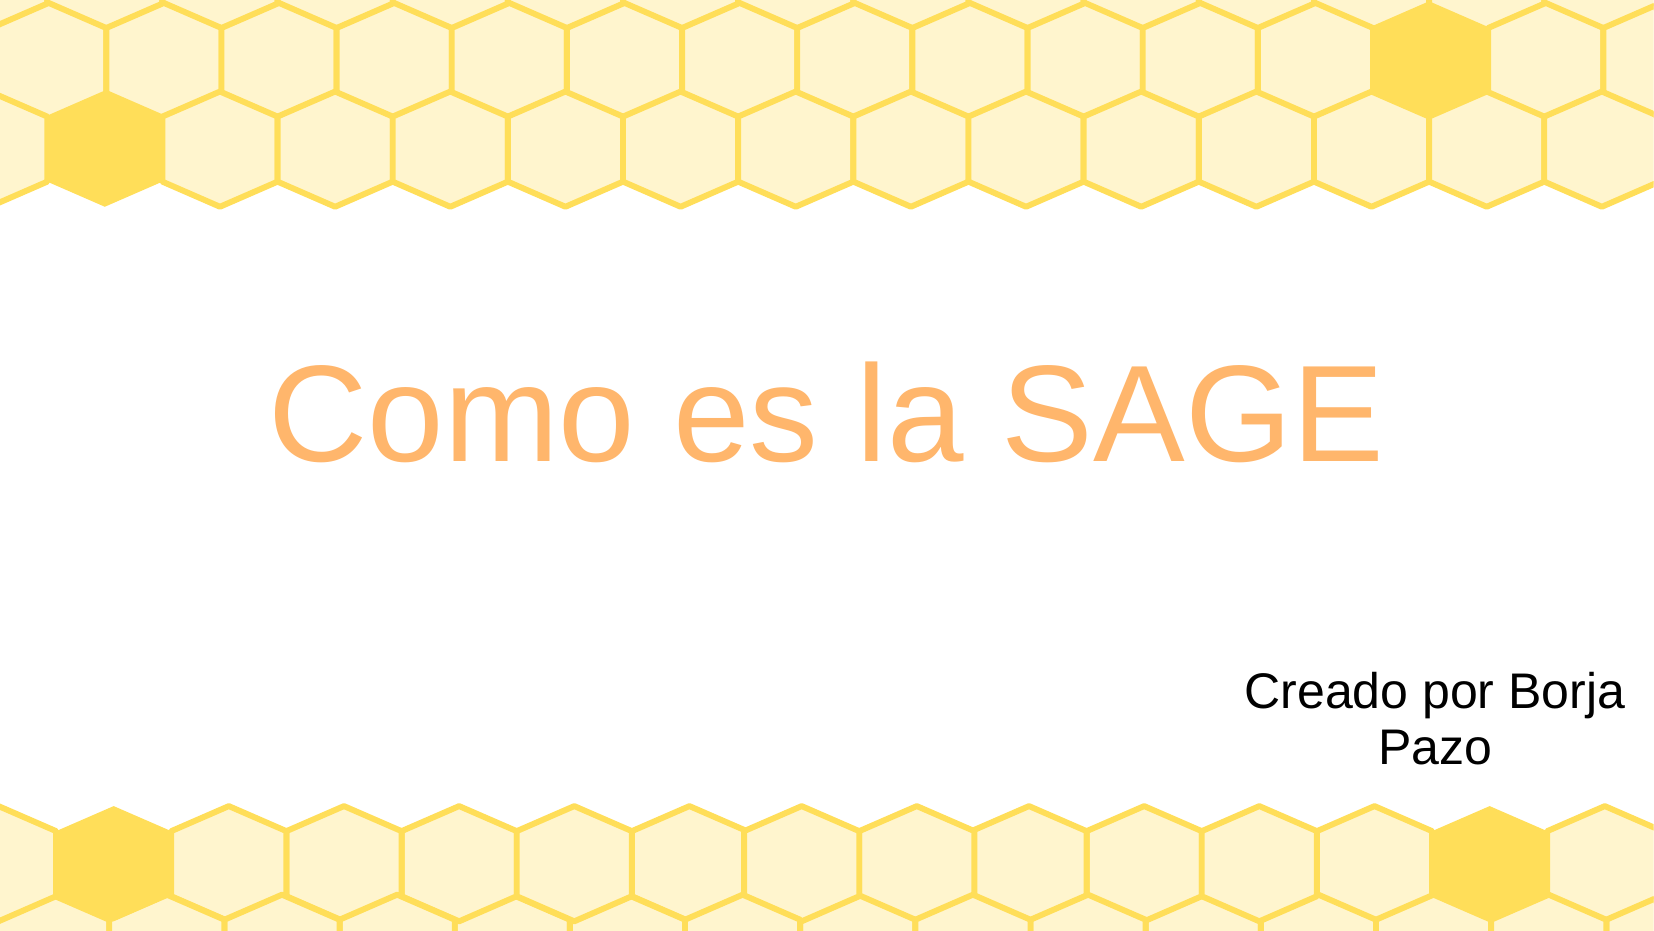

# Como es la SAGE
Creado por Borja Pazo